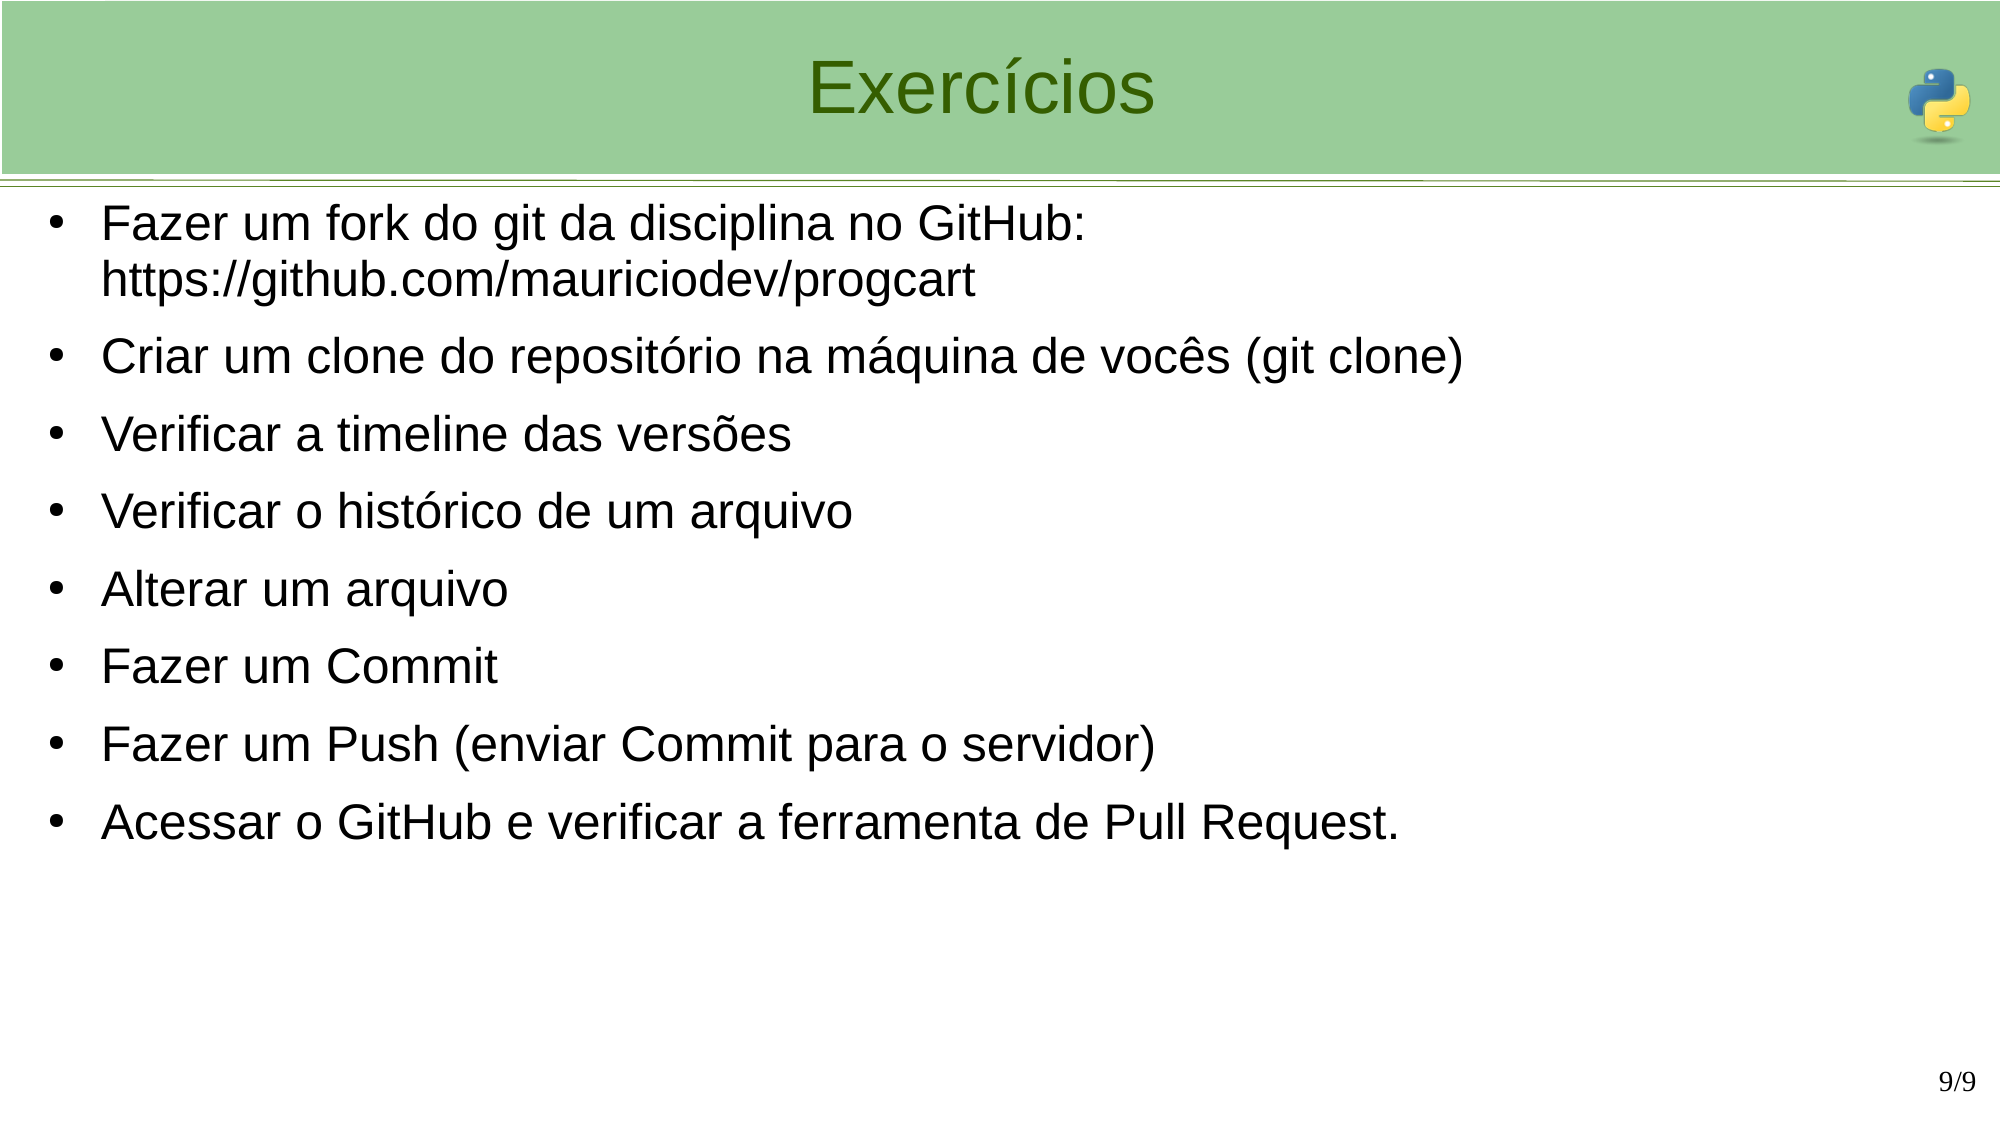

# Exercícios
Fazer um fork do git da disciplina no GitHub: https://github.com/mauriciodev/progcart
Criar um clone do repositório na máquina de vocês (git clone)
Verificar a timeline das versões
Verificar o histórico de um arquivo
Alterar um arquivo
Fazer um Commit
Fazer um Push (enviar Commit para o servidor)
Acessar o GitHub e verificar a ferramenta de Pull Request.
9